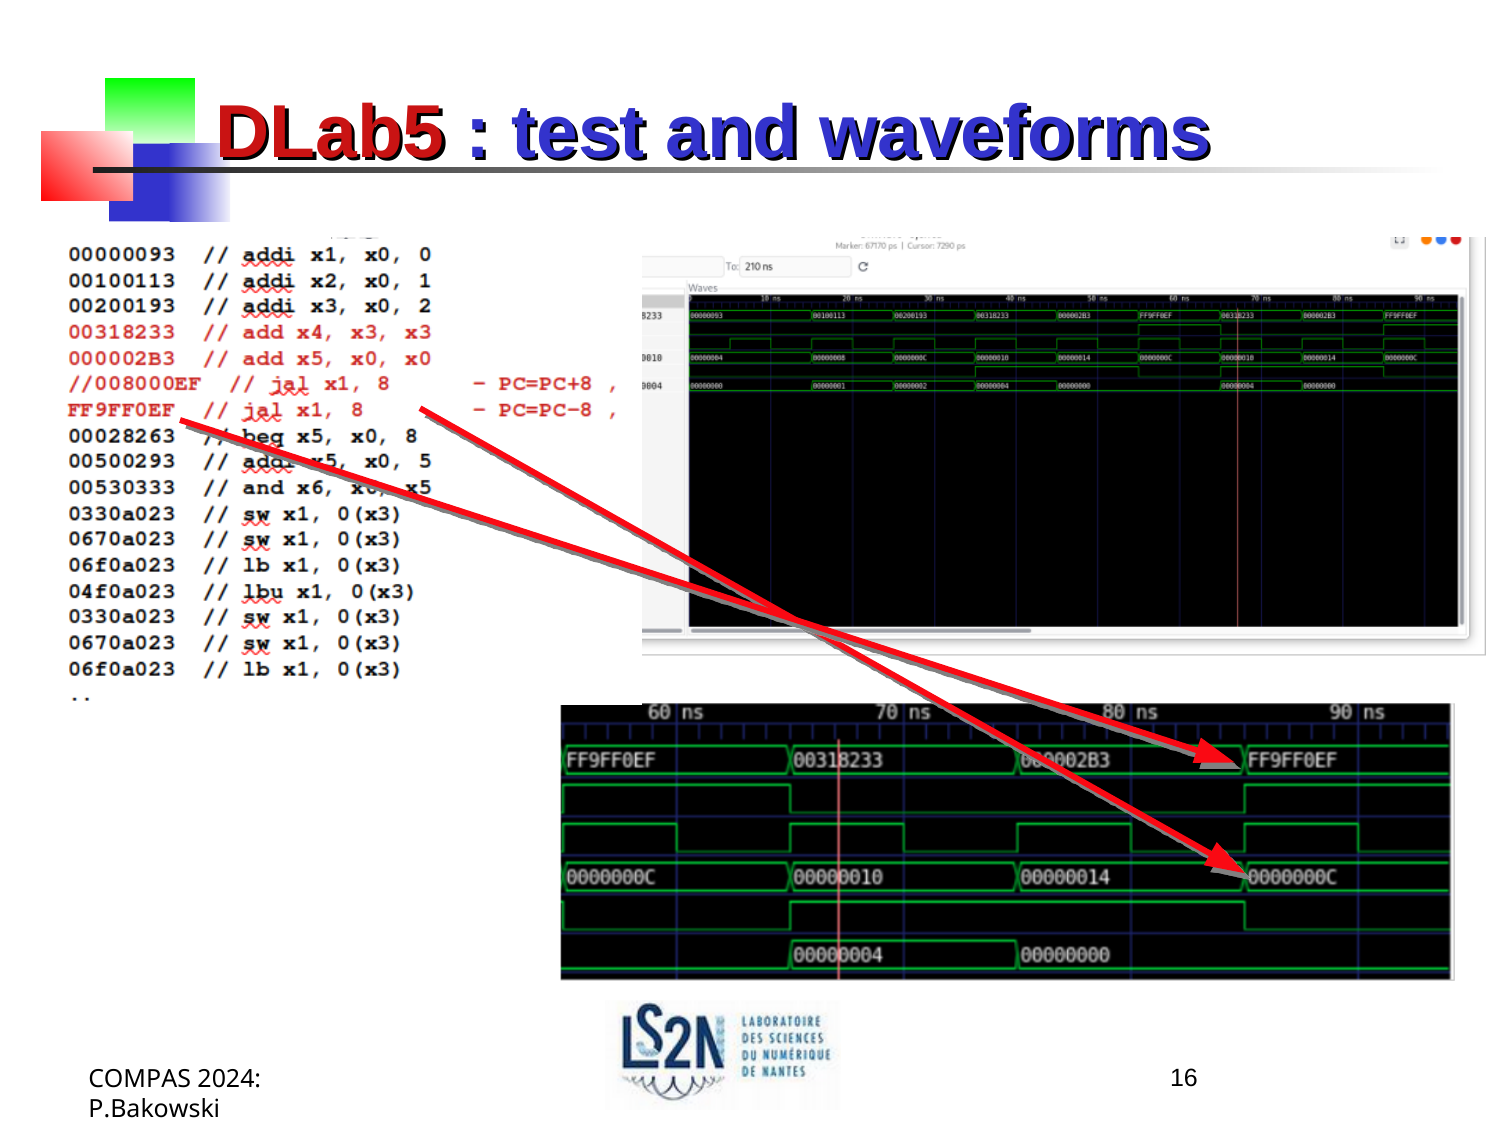

# DLab5 : test and waveforms
16